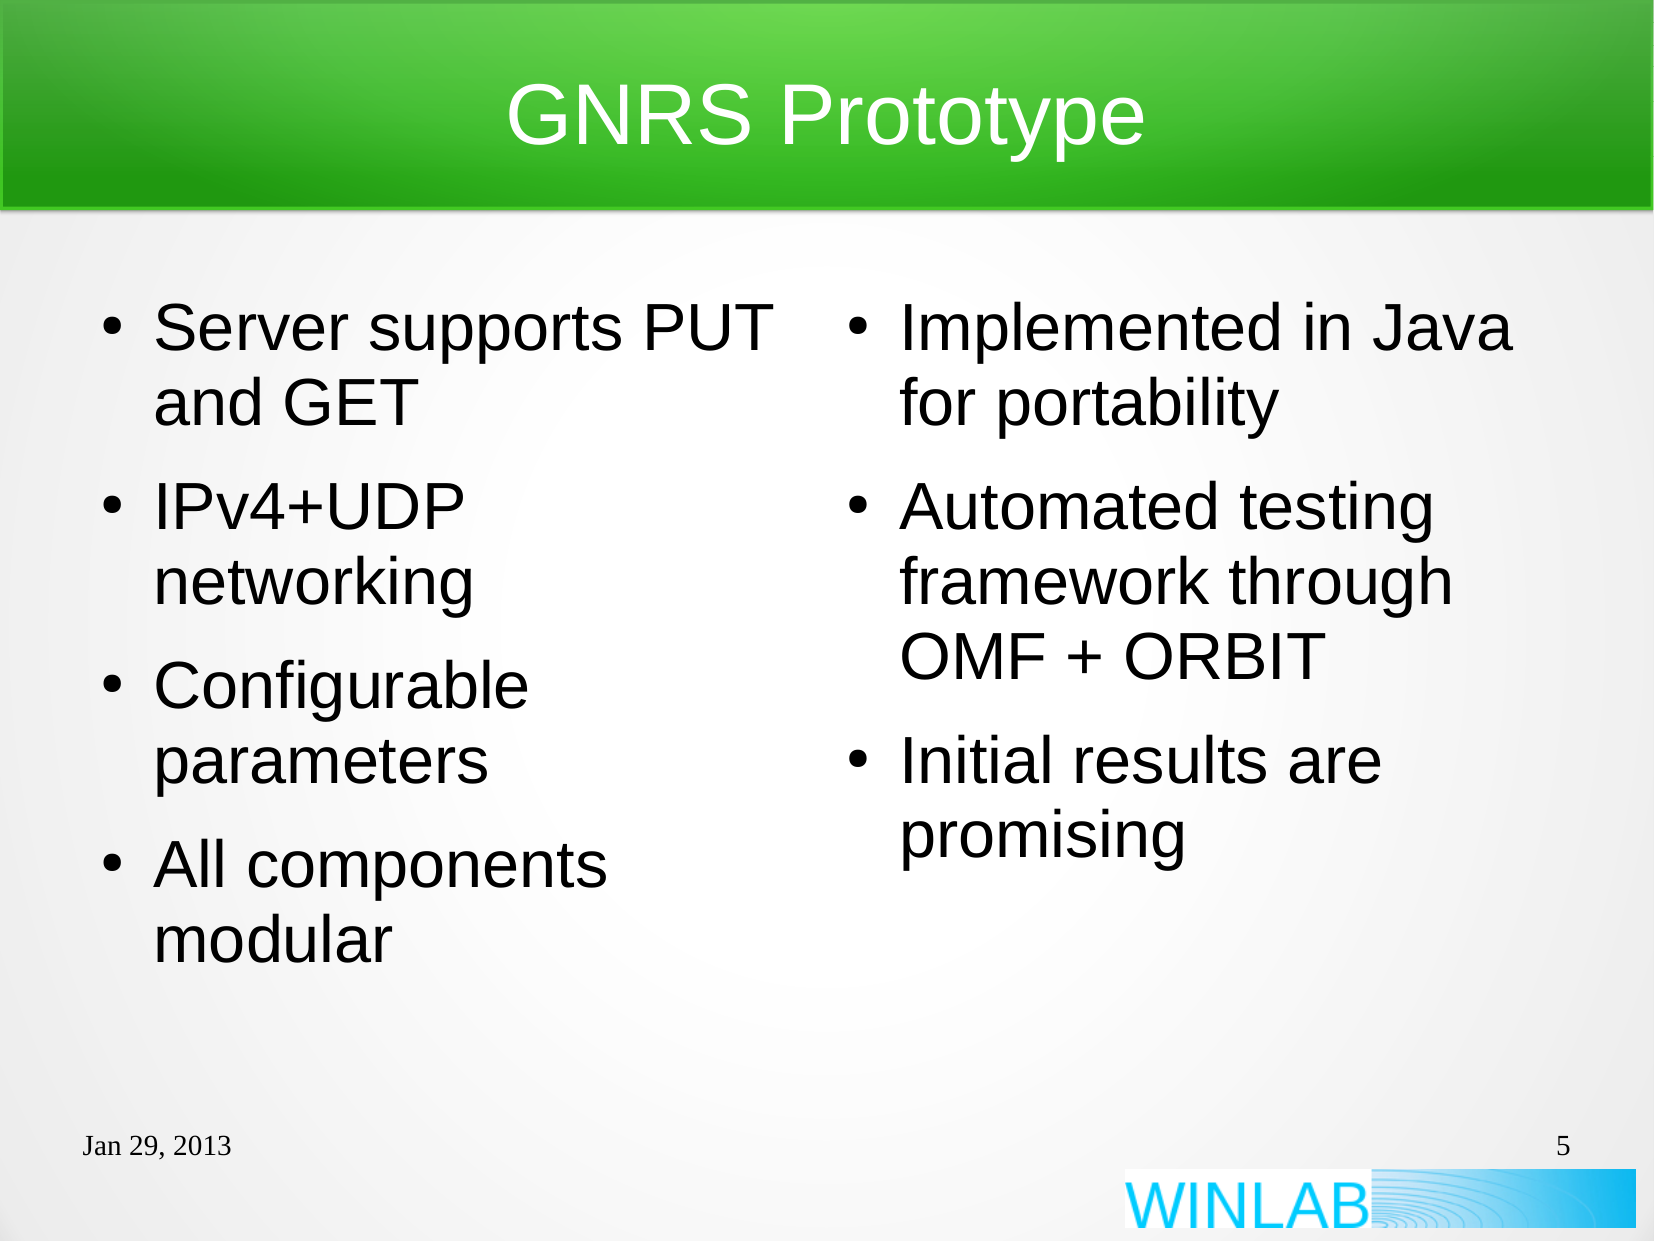

# GNRS Prototype
Server supports PUT and GET
IPv4+UDP networking
Configurable parameters
All components modular
Implemented in Java for portability
Automated testing framework through OMF + ORBIT
Initial results are promising
Jan 29, 2013
5